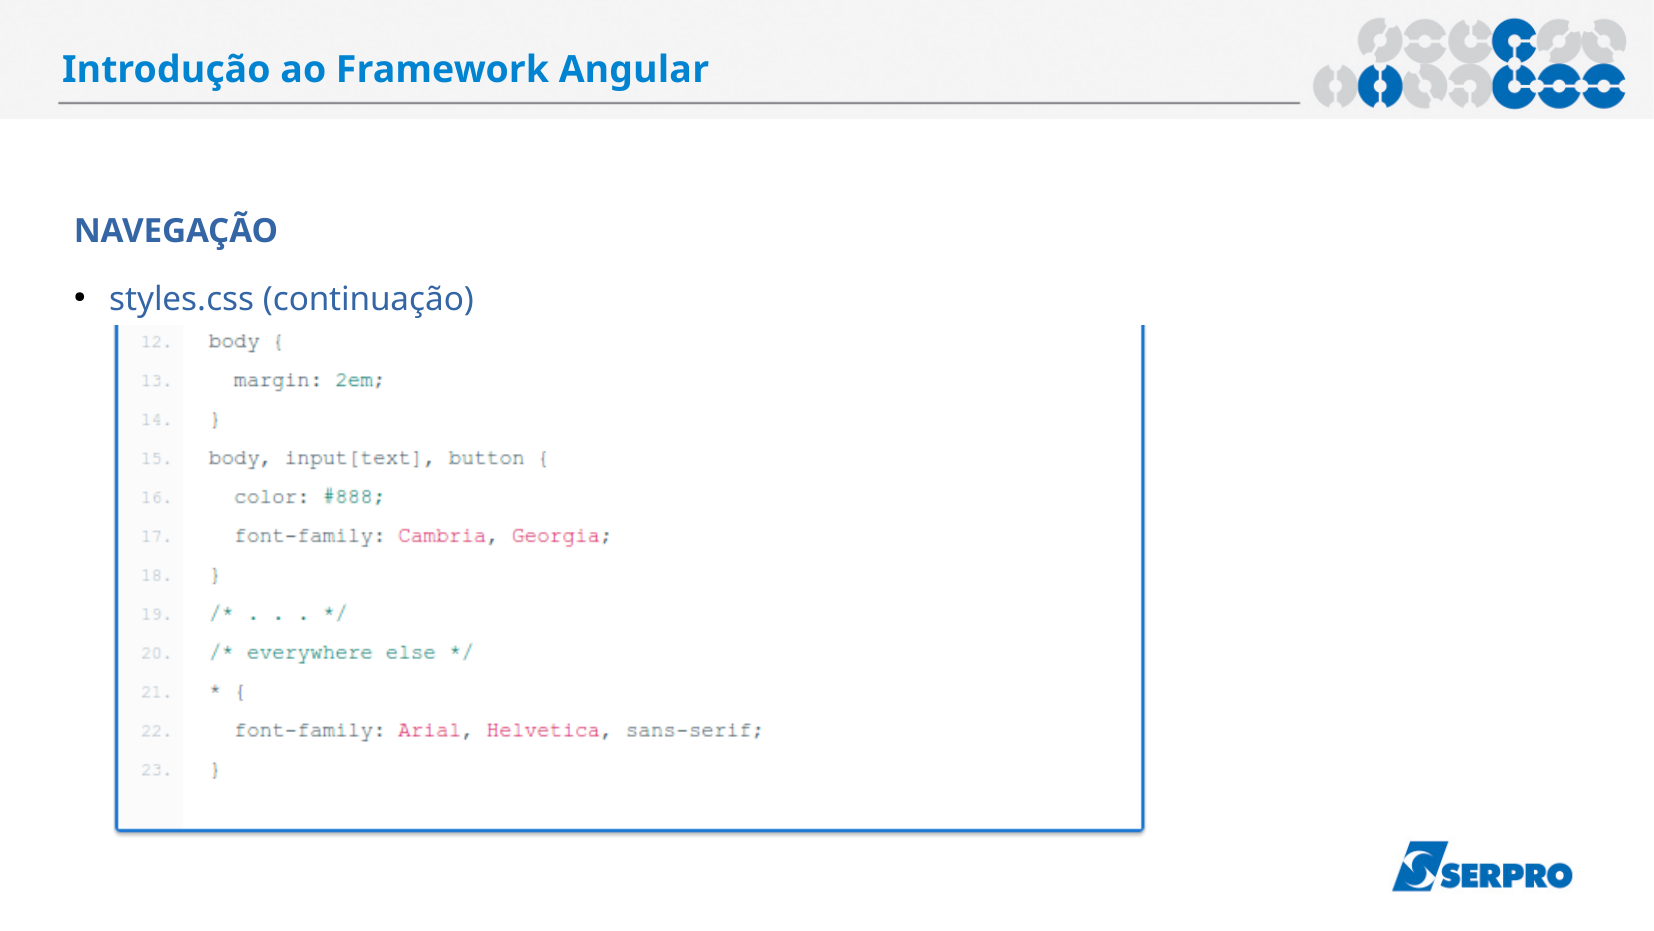

Introdução ao Framework Angular
NAVEGAÇÃO
styles.css (continuação)